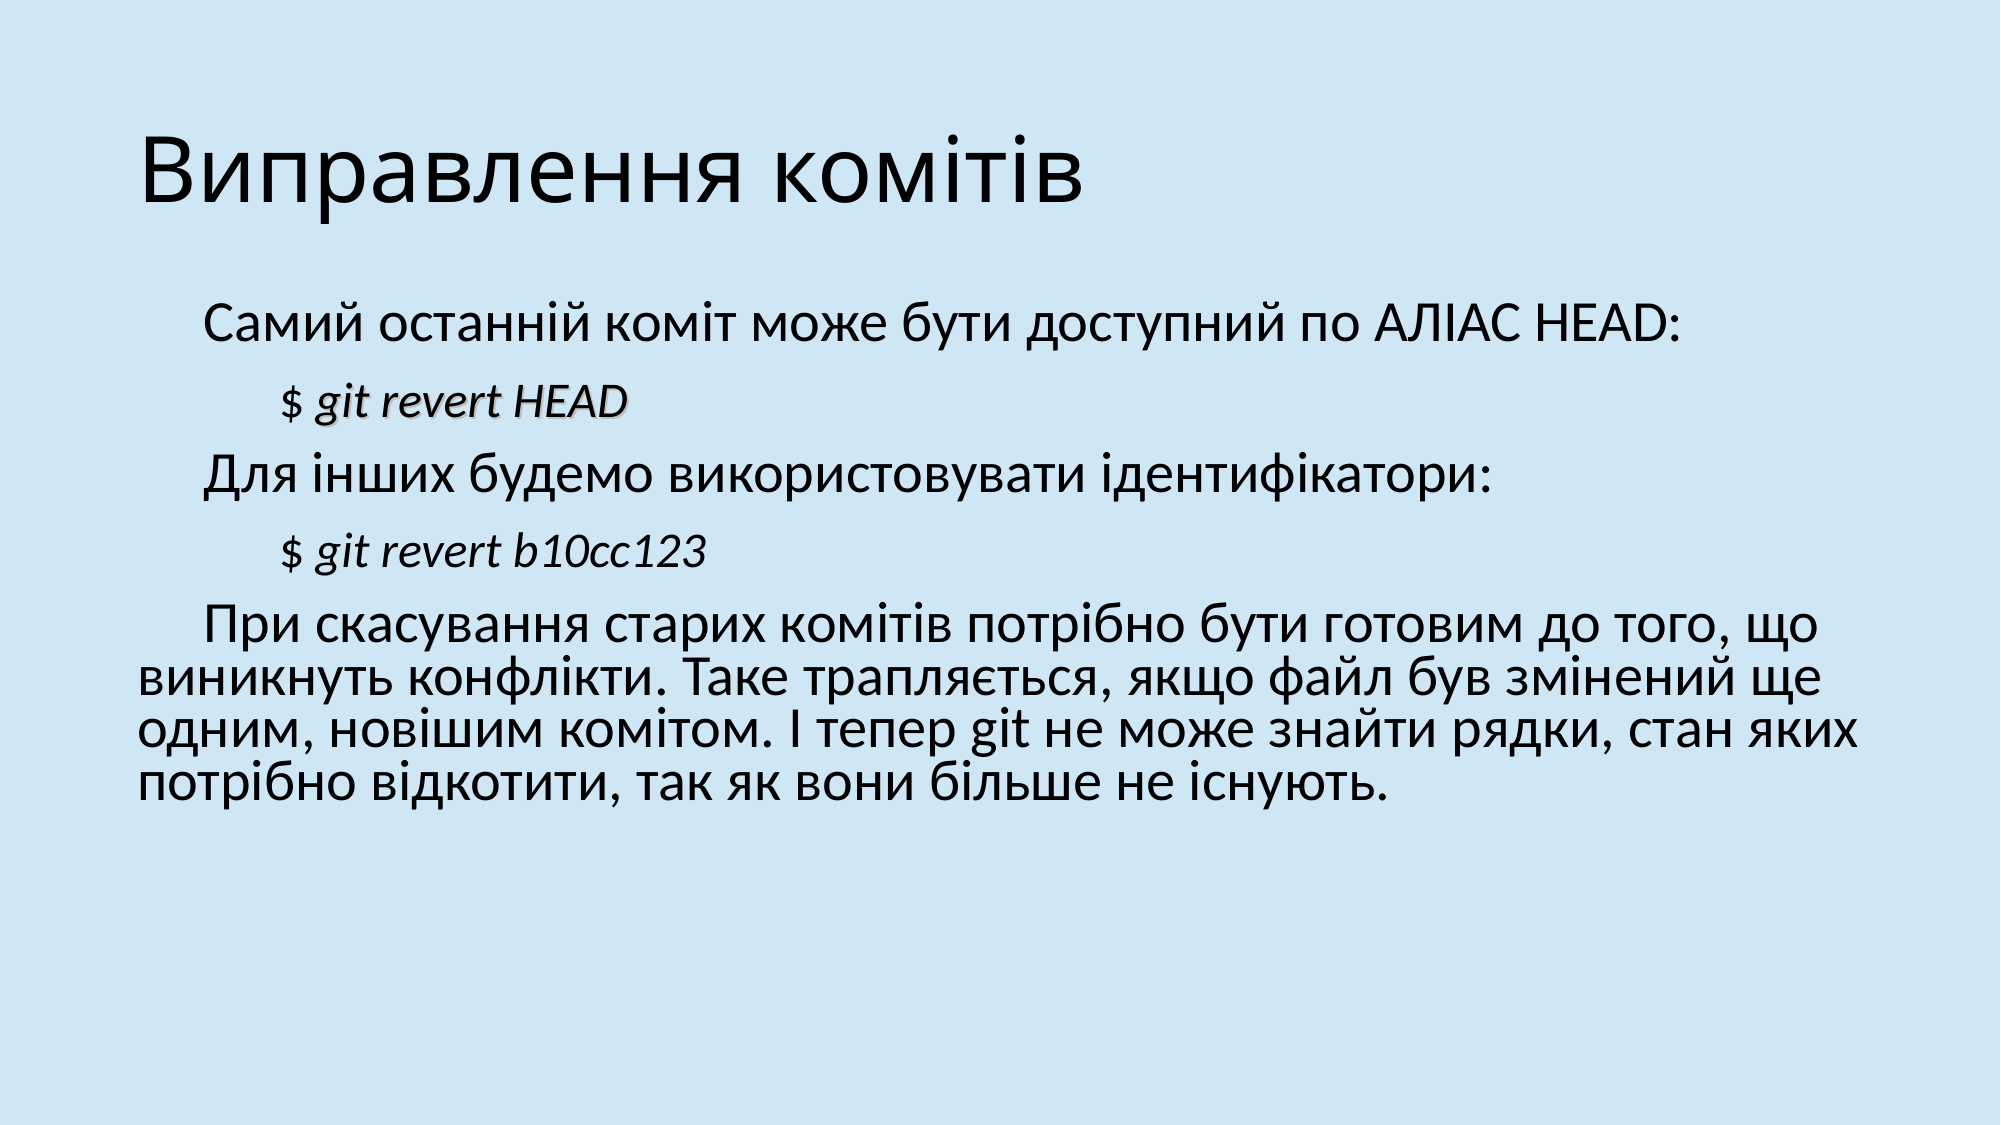

# Виправлення комітів
 Самий останній коміт може бути доступний по АЛІАС HEAD:
$ git revert HEAD
 Для інших будемо використовувати ідентифікатори:
$ git revert b10cc123
 При скасування старих комітів потрібно бути готовим до того, що виникнуть конфлікти. Таке трапляється, якщо файл був змінений ще одним, новішим комітом. І тепер git не може знайти рядки, стан яких потрібно відкотити, так як вони більше не існують.